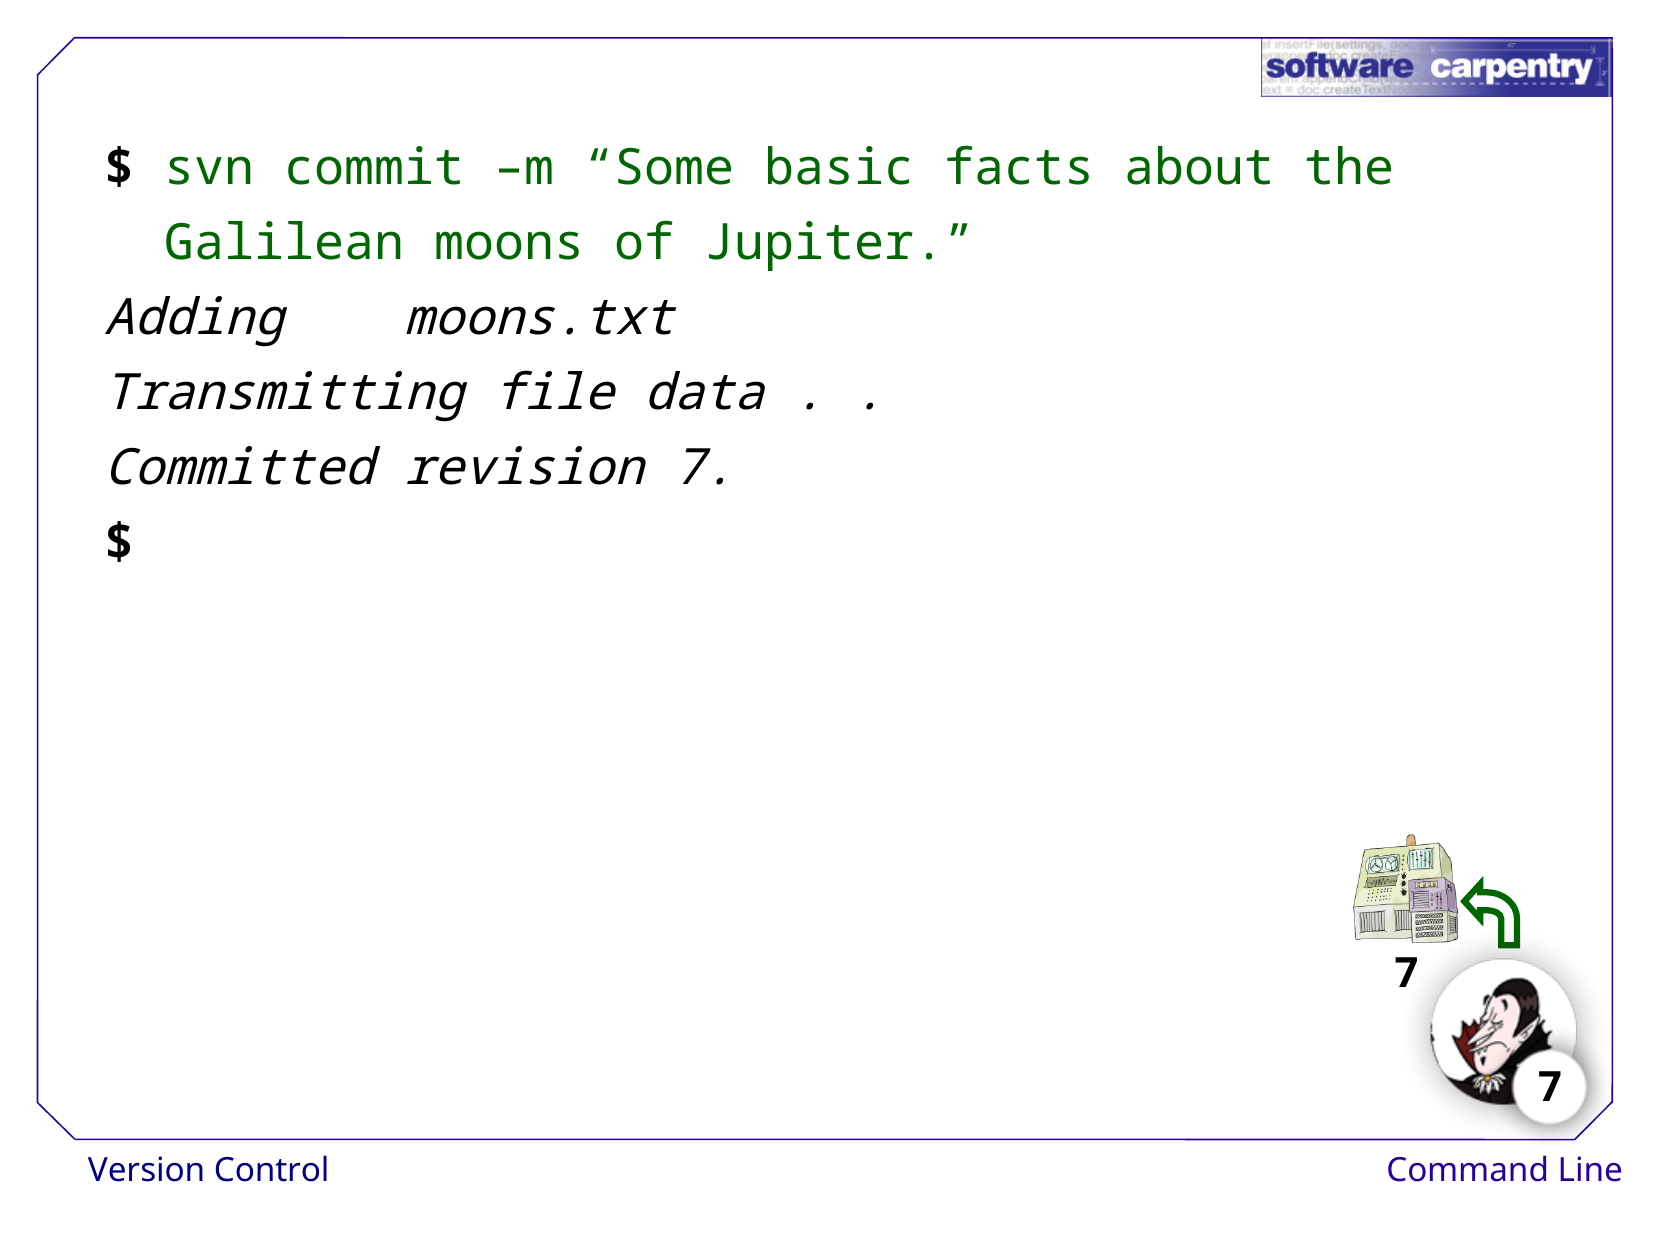

$ svn commit –m “Some basic facts about the
 Galilean moons of Jupiter.”
Adding		moons.txt
Transmitting file data . .
Committed revision 7.
$
7
7